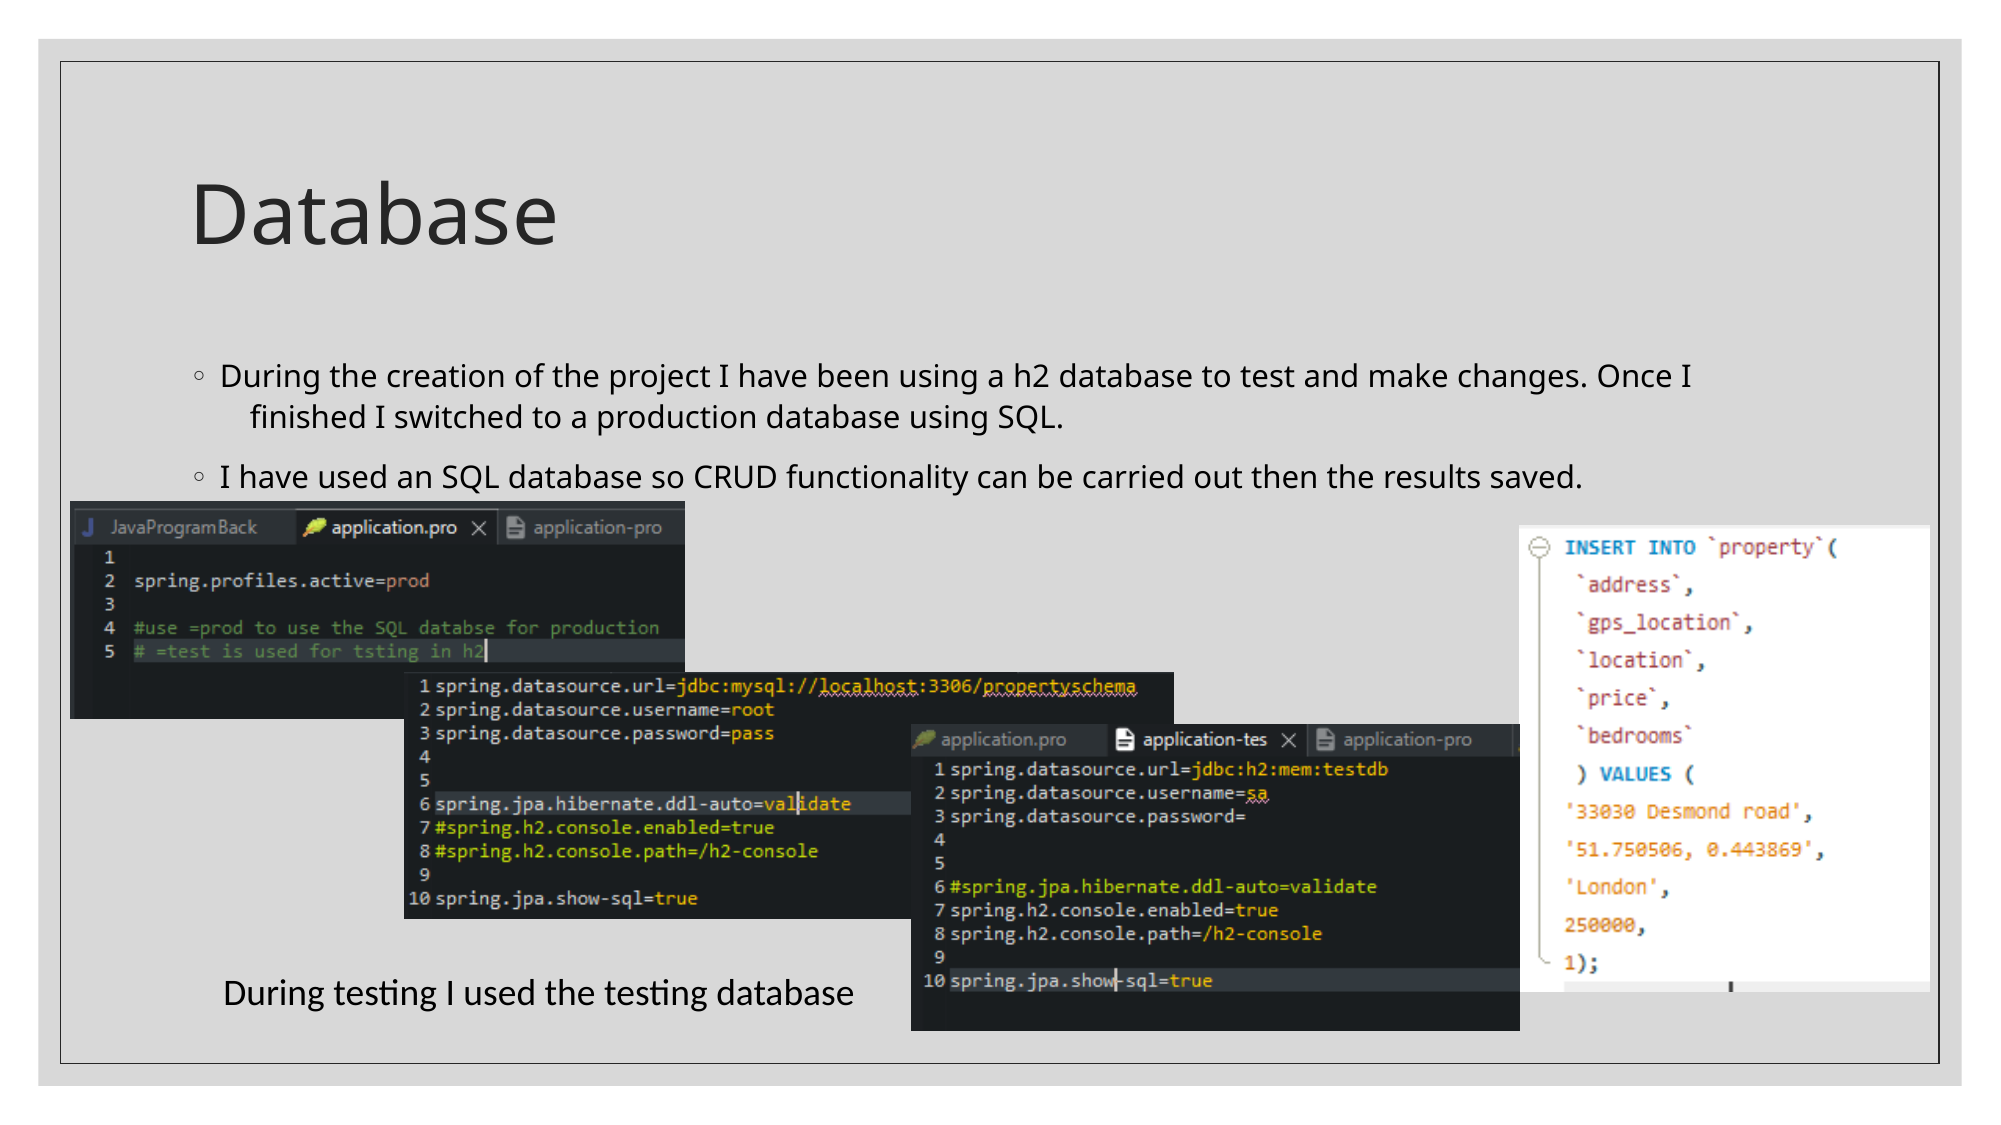

# Database
During the creation of the project I have been using a h2 database to test and make changes. Once I finished I switched to a production database using SQL.
I have used an SQL database so CRUD functionality can be carried out then the results saved.
During testing I used the testing database